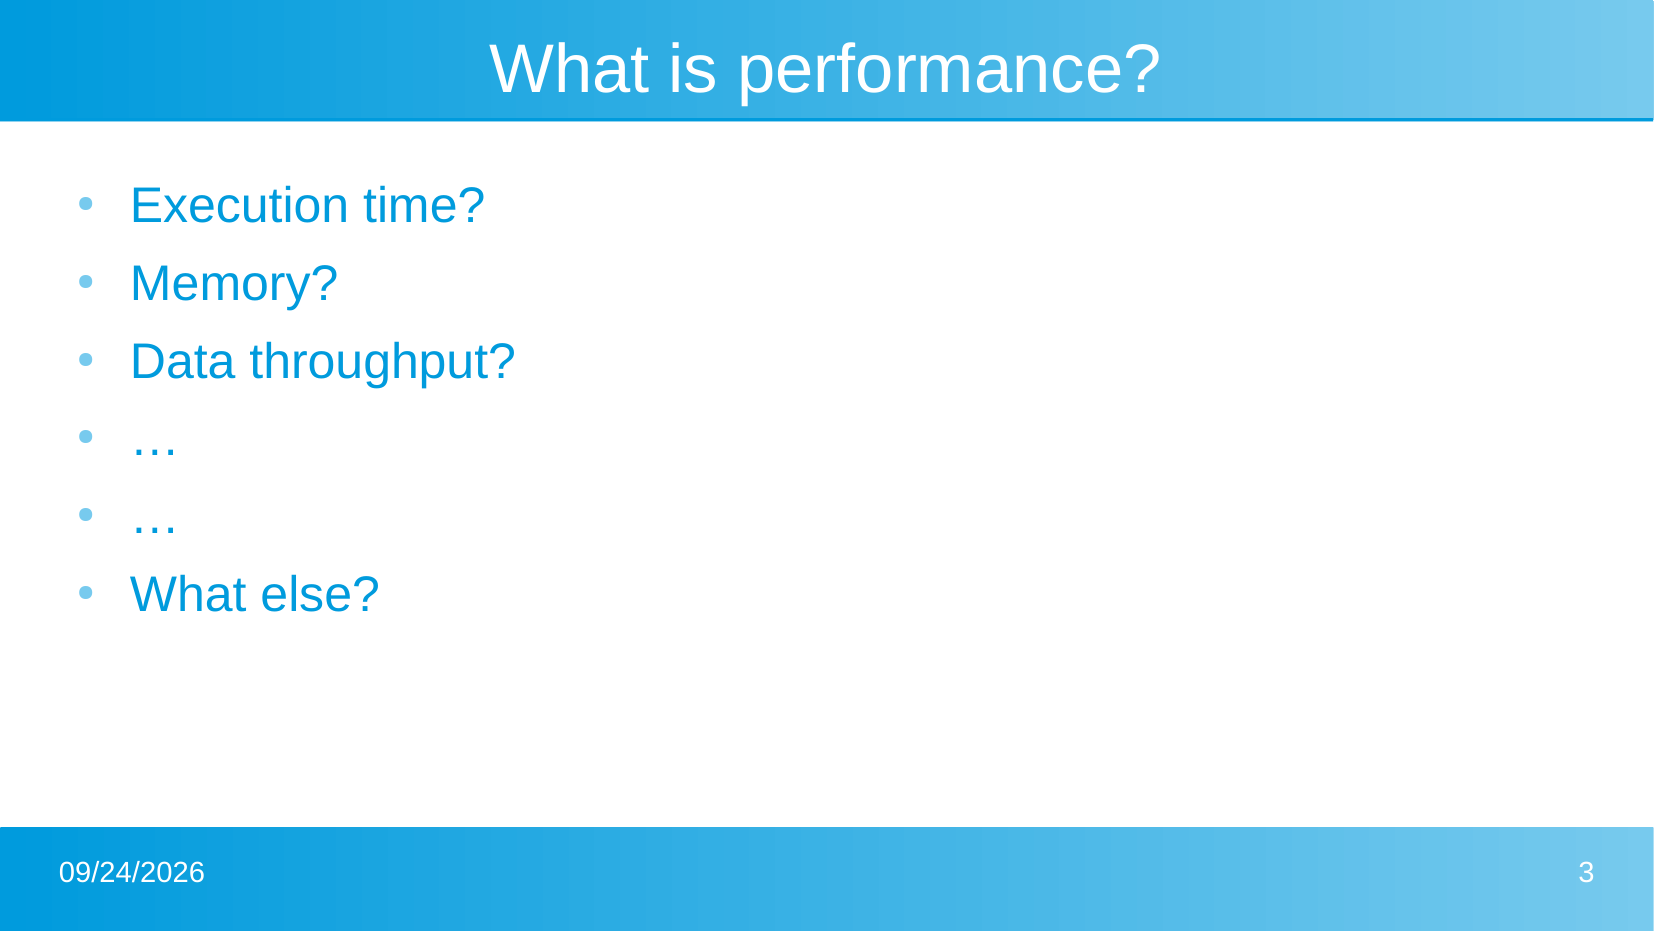

# What is performance?
Execution time?
Memory?
Data throughput?
…
…
What else?
3